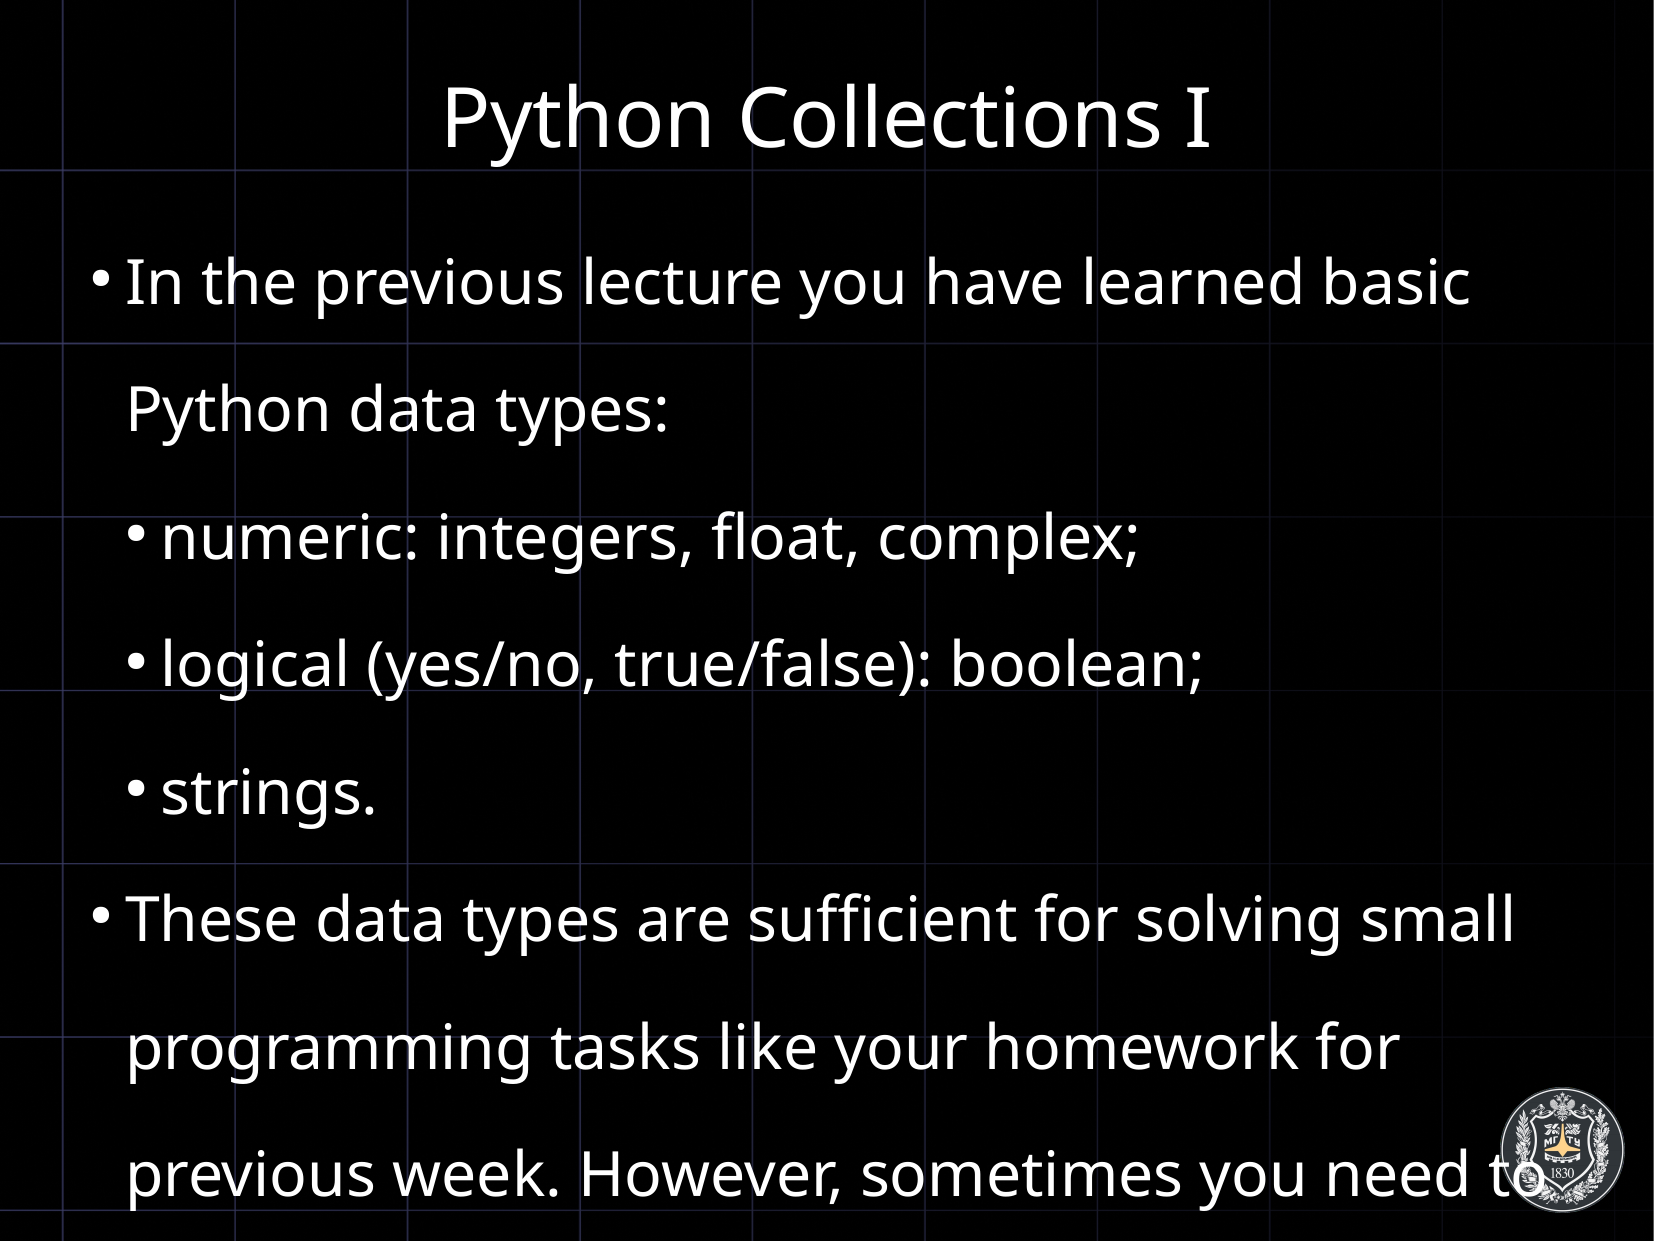

# Python Collections I
In the previous lecture you have learned basic Python data types:
numeric: integers, float, complex;
logical (yes/no, true/false): boolean;
strings.
These data types are sufficient for solving small programming tasks like your homework for previous week. However, sometimes you need to do much more complex stuff. For example, remember multiple numbers or strings, provided by user.